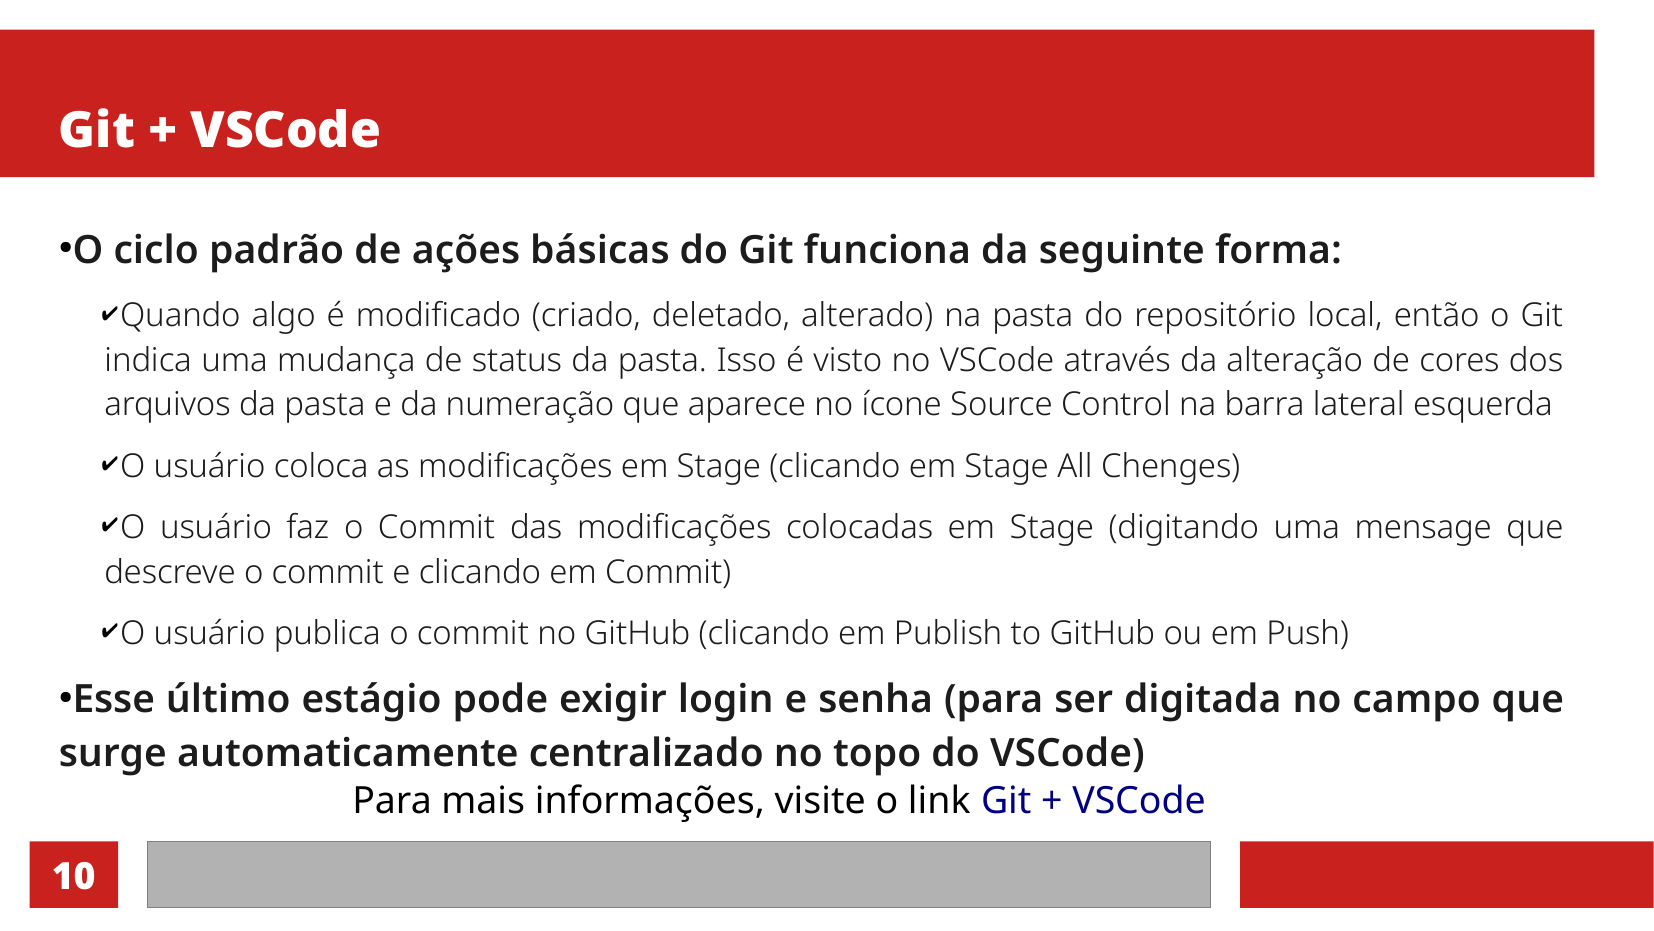

# Git + VSCode
O ciclo padrão de ações básicas do Git funciona da seguinte forma:
Quando algo é modificado (criado, deletado, alterado) na pasta do repositório local, então o Git indica uma mudança de status da pasta. Isso é visto no VSCode através da alteração de cores dos arquivos da pasta e da numeração que aparece no ícone Source Control na barra lateral esquerda
O usuário coloca as modificações em Stage (clicando em Stage All Chenges)
O usuário faz o Commit das modificações colocadas em Stage (digitando uma mensage que descreve o commit e clicando em Commit)
O usuário publica o commit no GitHub (clicando em Publish to GitHub ou em Push)
Esse último estágio pode exigir login e senha (para ser digitada no campo que surge automaticamente centralizado no topo do VSCode)
Para mais informações, visite o link Git + VSCode
10